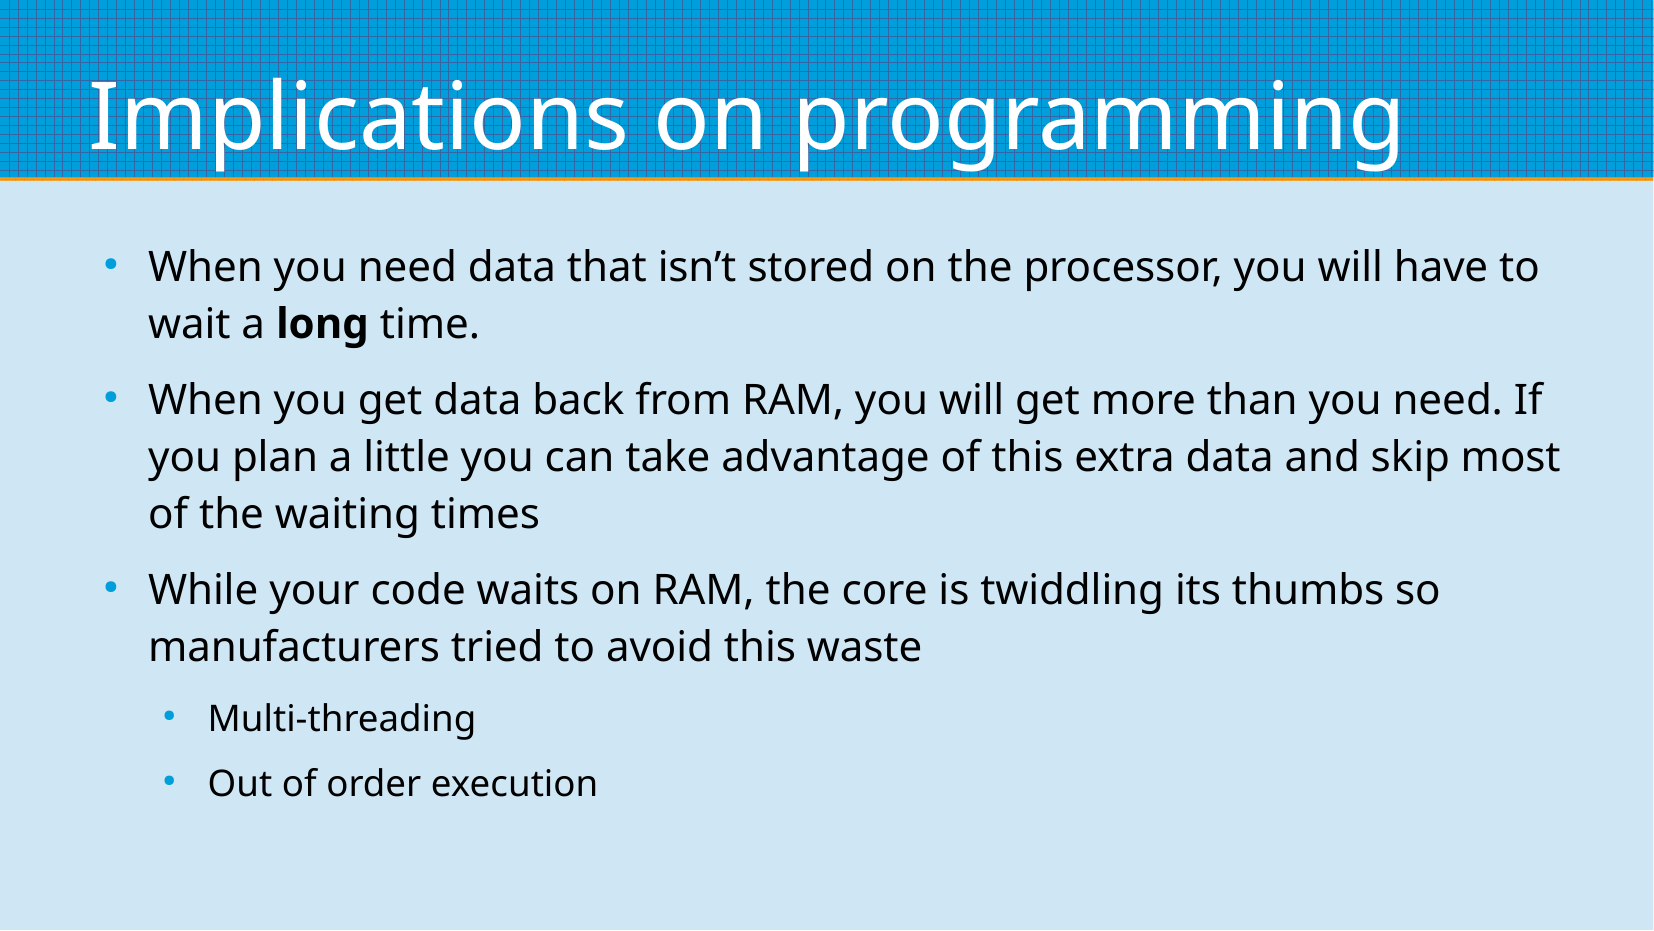

# Implications on programming
When you need data that isn’t stored on the processor, you will have to wait a long time.
When you get data back from RAM, you will get more than you need. If you plan a little you can take advantage of this extra data and skip most of the waiting times
While your code waits on RAM, the core is twiddling its thumbs so manufacturers tried to avoid this waste
Multi-threading
Out of order execution